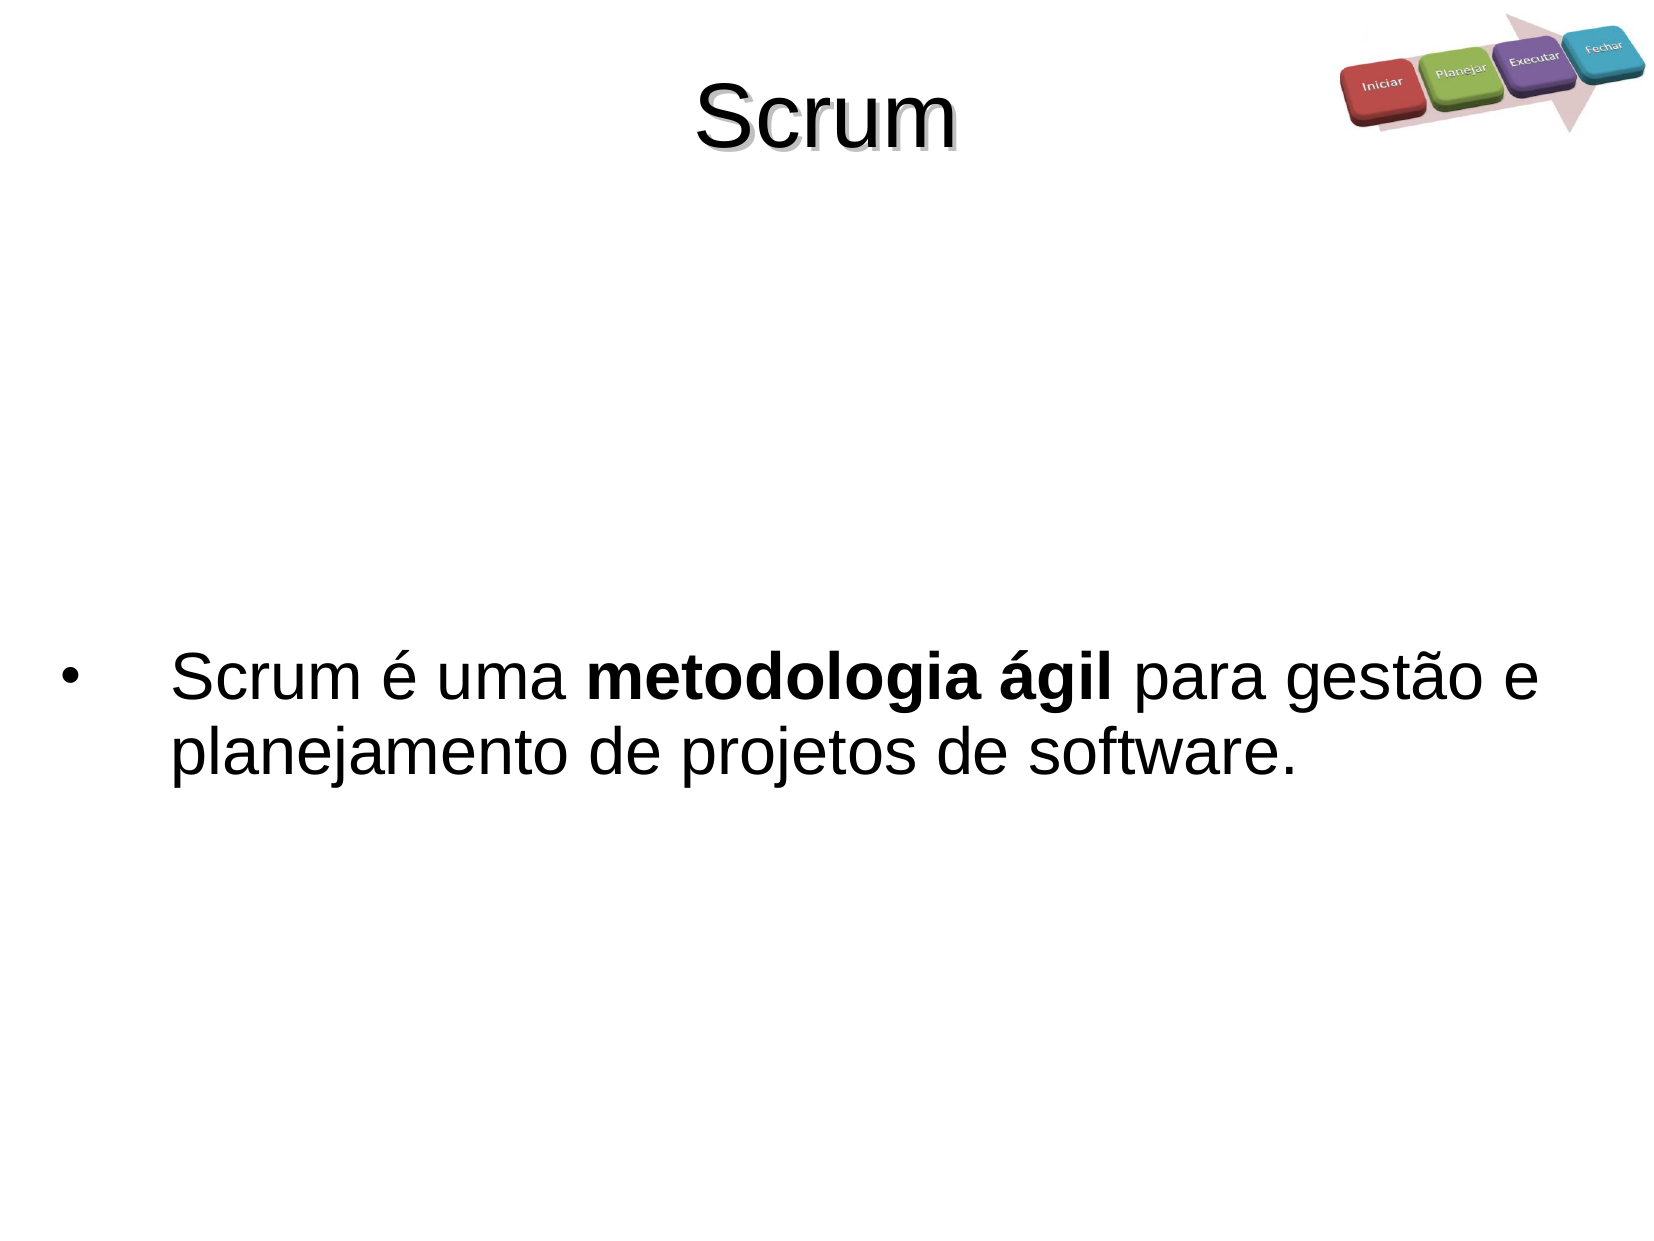

# Scrum
Scrum é uma metodologia ágil para gestão e planejamento de projetos de software.